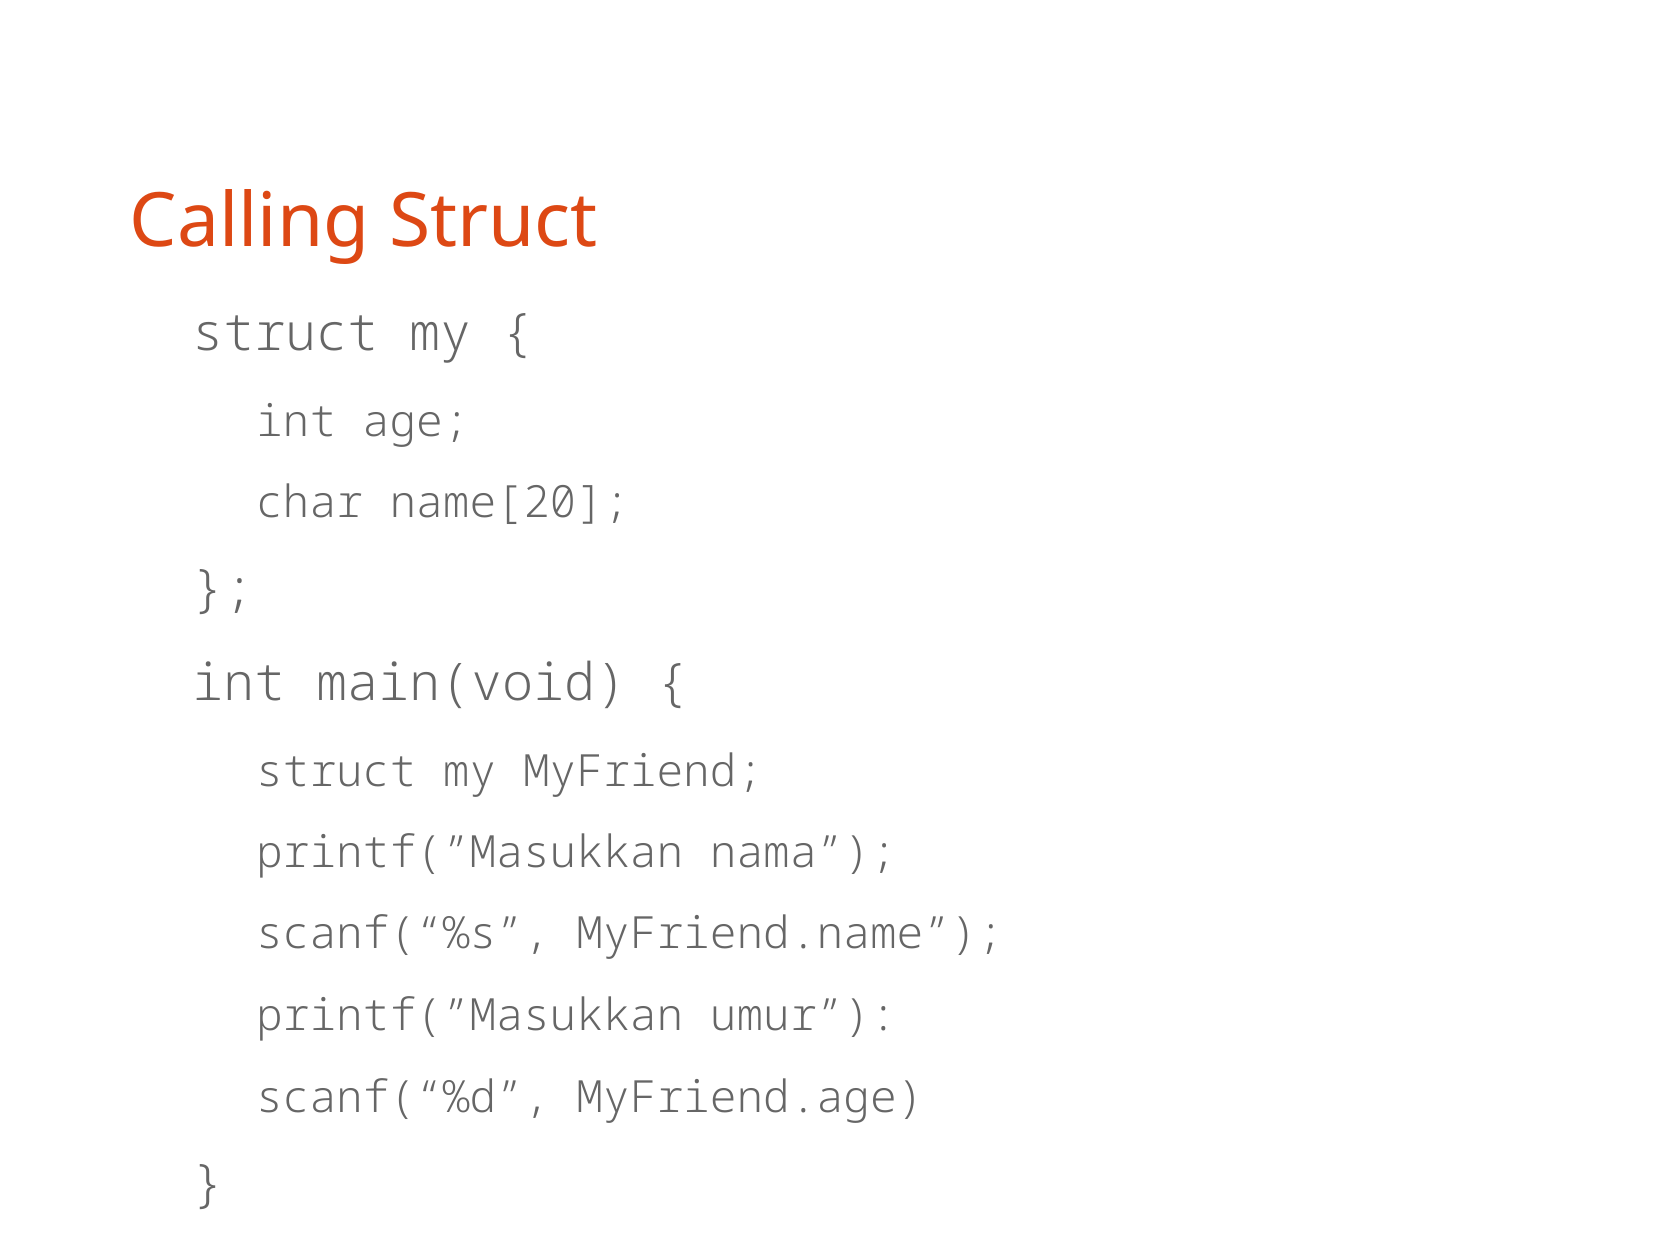

# Calling Struct
struct my {
int age;
char name[20];
};
int main(void) {
struct my MyFriend;
printf(”Masukkan nama”);
scanf(“%s”, MyFriend.name”);
printf(”Masukkan umur”):
scanf(“%d”, MyFriend.age)
}